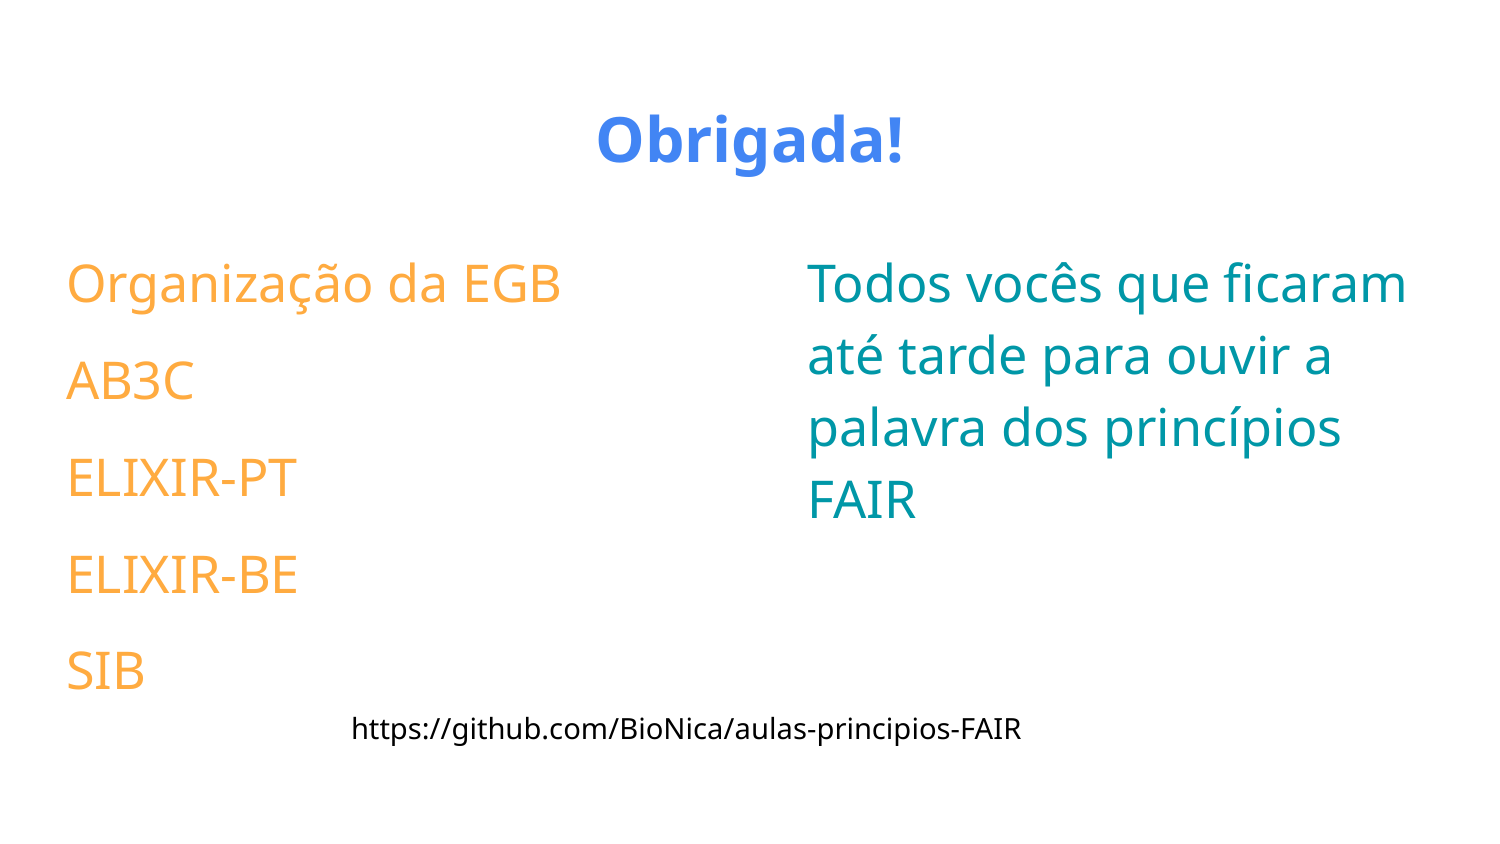

# Obrigada!
Organização da EGB
AB3C
ELIXIR-PT
ELIXIR-BE
SIB
Todos vocês que ficaram até tarde para ouvir a palavra dos princípios FAIR
https://github.com/BioNica/aulas-principios-FAIR